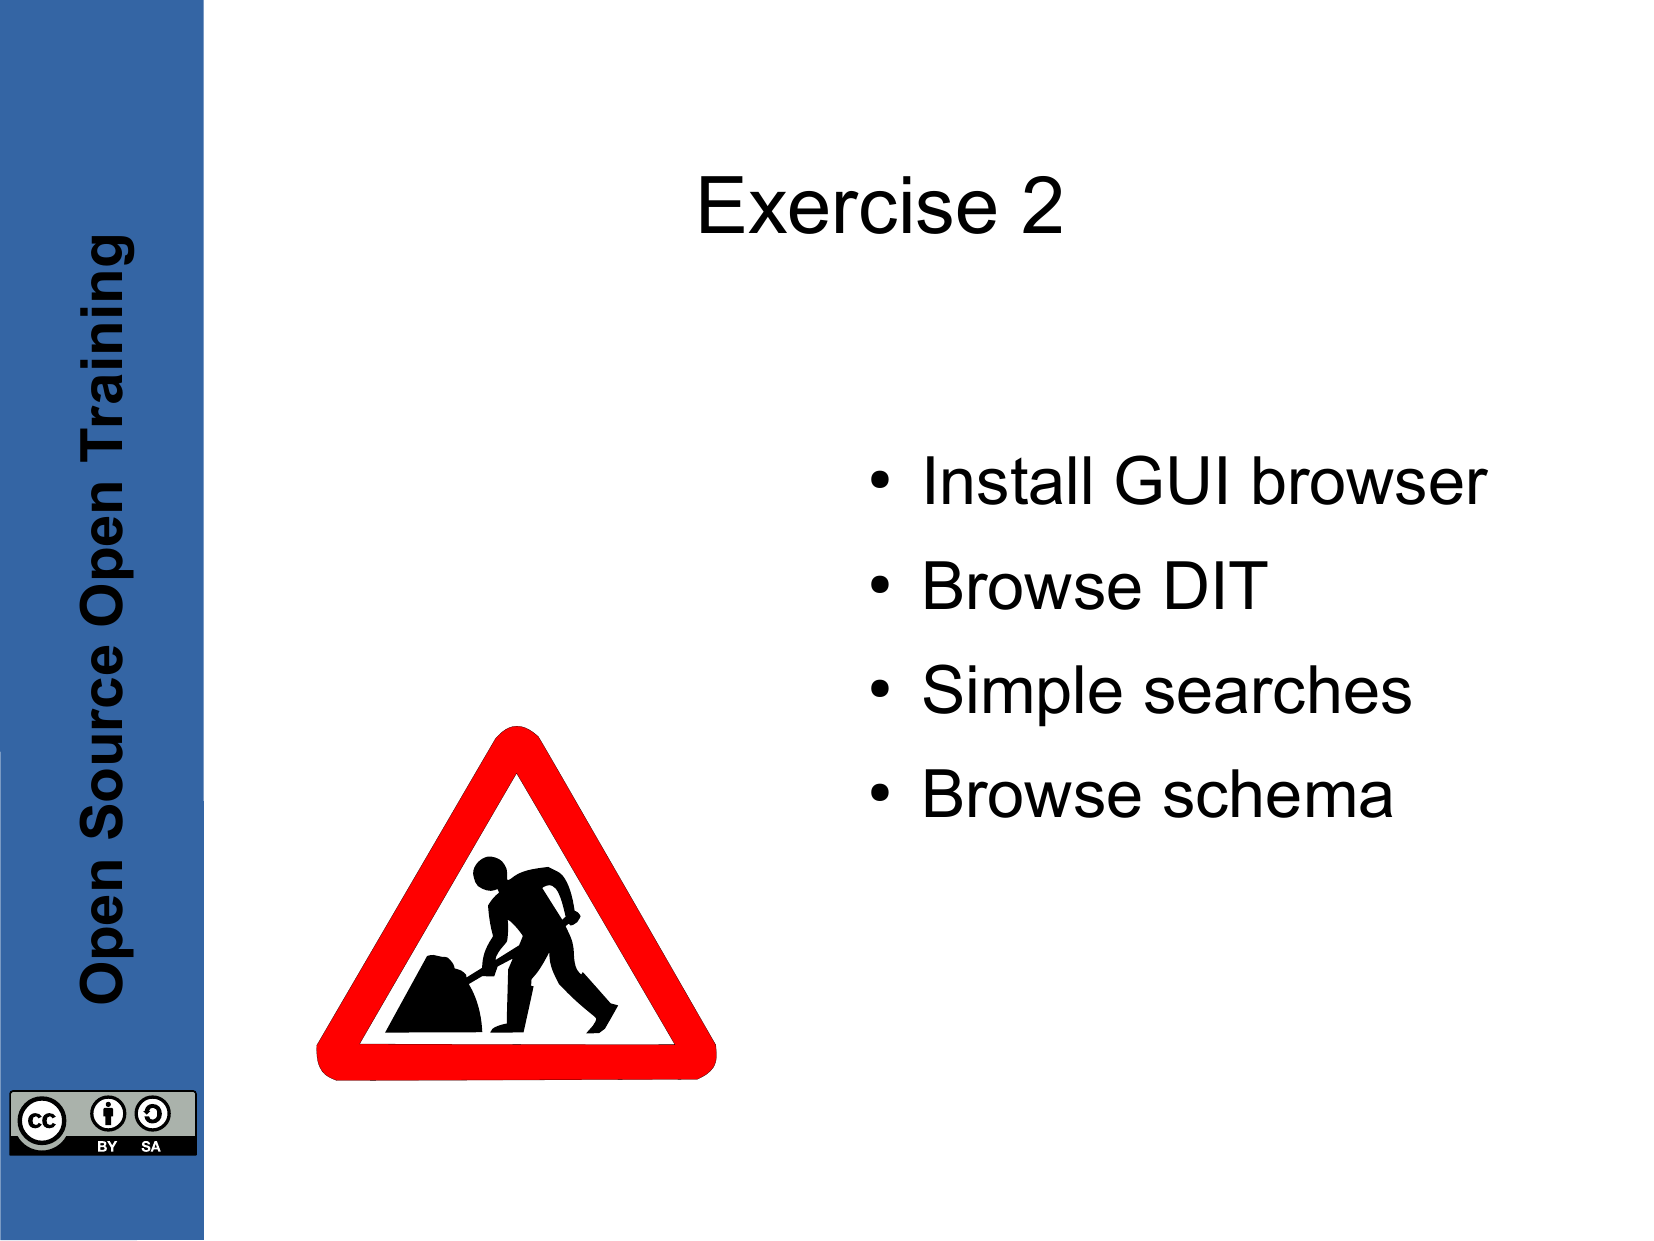

# Exercise 2
Install GUI browser
Browse DIT
Simple searches
Browse schema